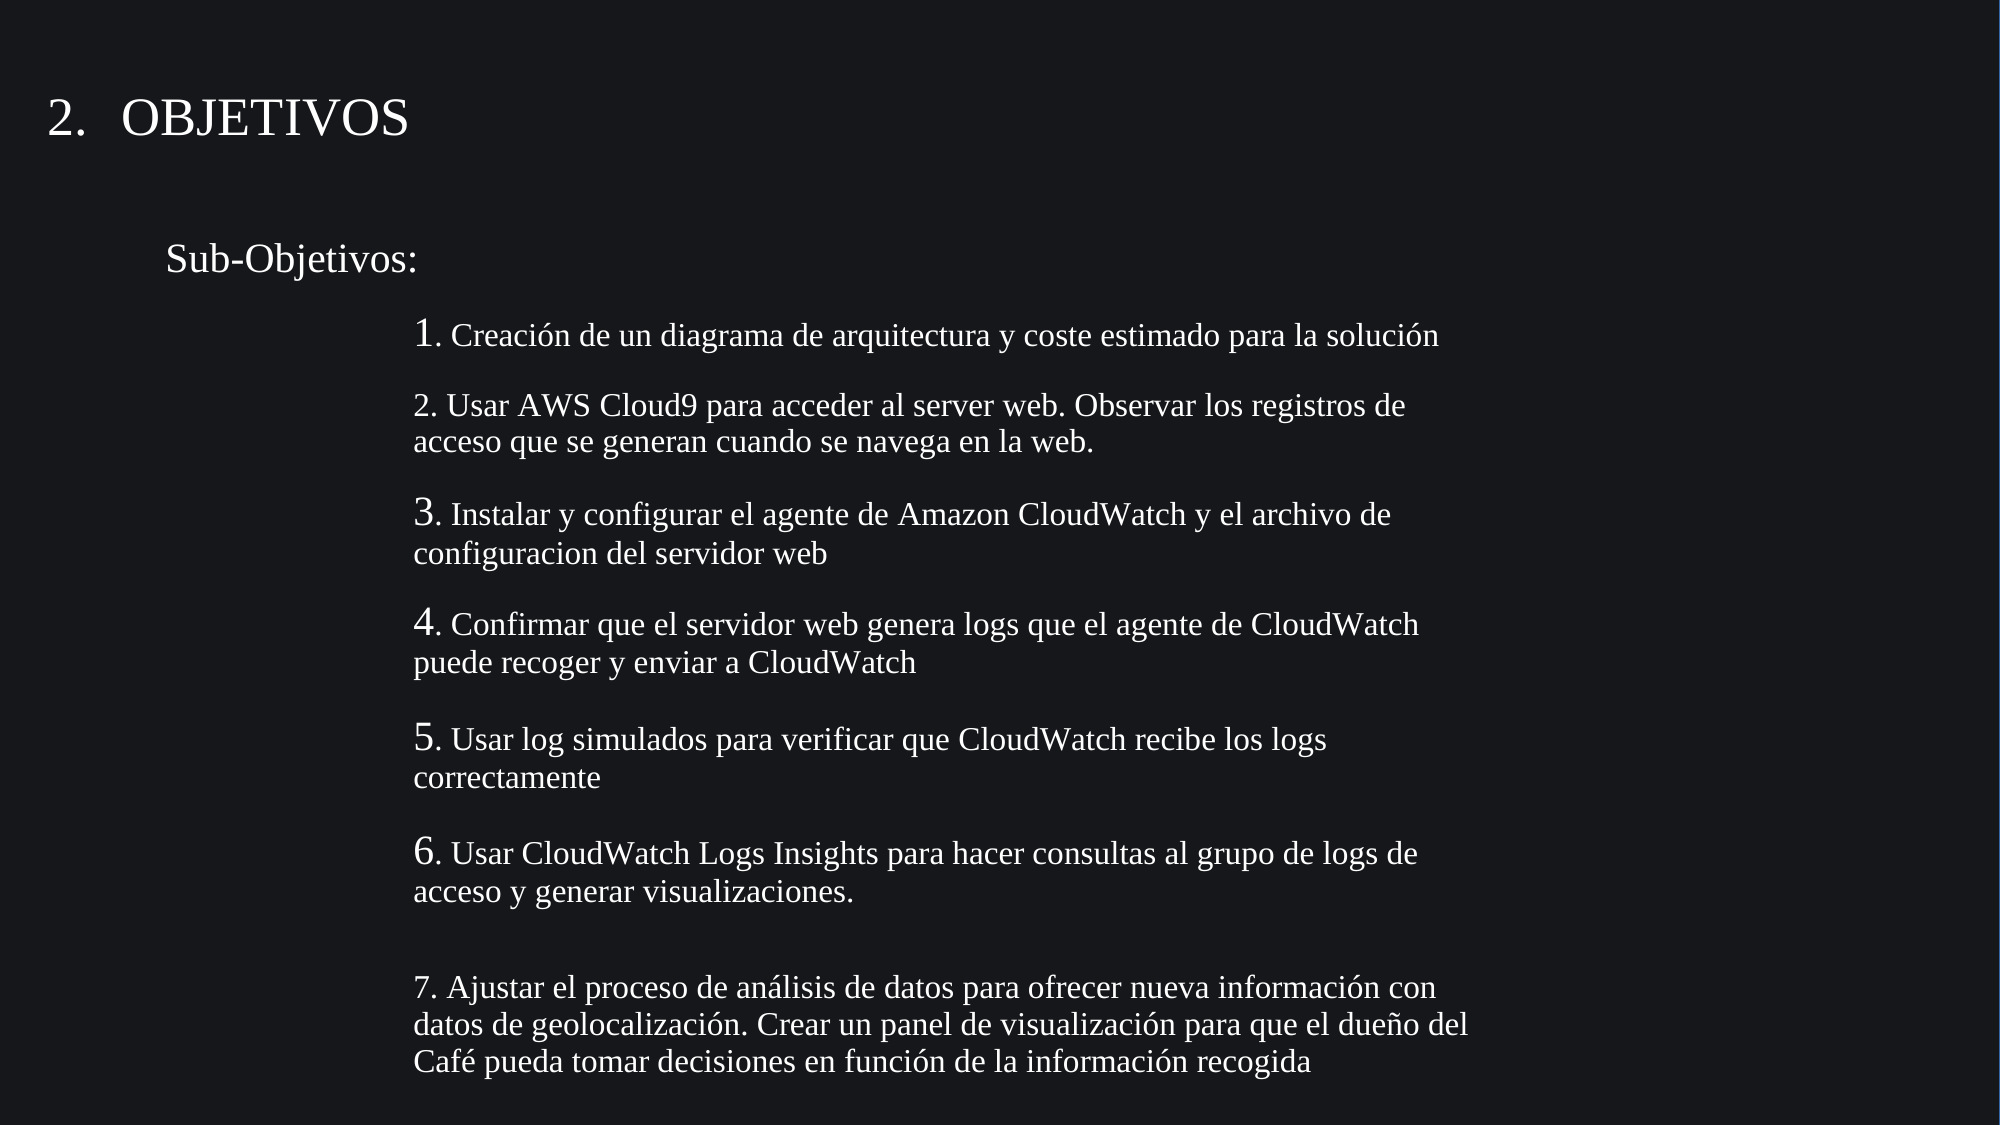

# 2.	OBJETIVOS
Sub-Objetivos:
1. Creación de un diagrama de arquitectura y coste estimado para la solución
2. Usar AWS Cloud9 para acceder al server web. Observar los registros de acceso que se generan cuando se navega en la web.
3. Instalar y configurar el agente de Amazon CloudWatch y el archivo de configuracion del servidor web
4. Confirmar que el servidor web genera logs que el agente de CloudWatch puede recoger y enviar a CloudWatch
5. Usar log simulados para verificar que CloudWatch recibe los logs correctamente
6. Usar CloudWatch Logs Insights para hacer consultas al grupo de logs de acceso y generar visualizaciones.
7. Ajustar el proceso de análisis de datos para ofrecer nueva información con datos de geolocalización. Crear un panel de visualización para que el dueño del Café pueda tomar decisiones en función de la información recogida